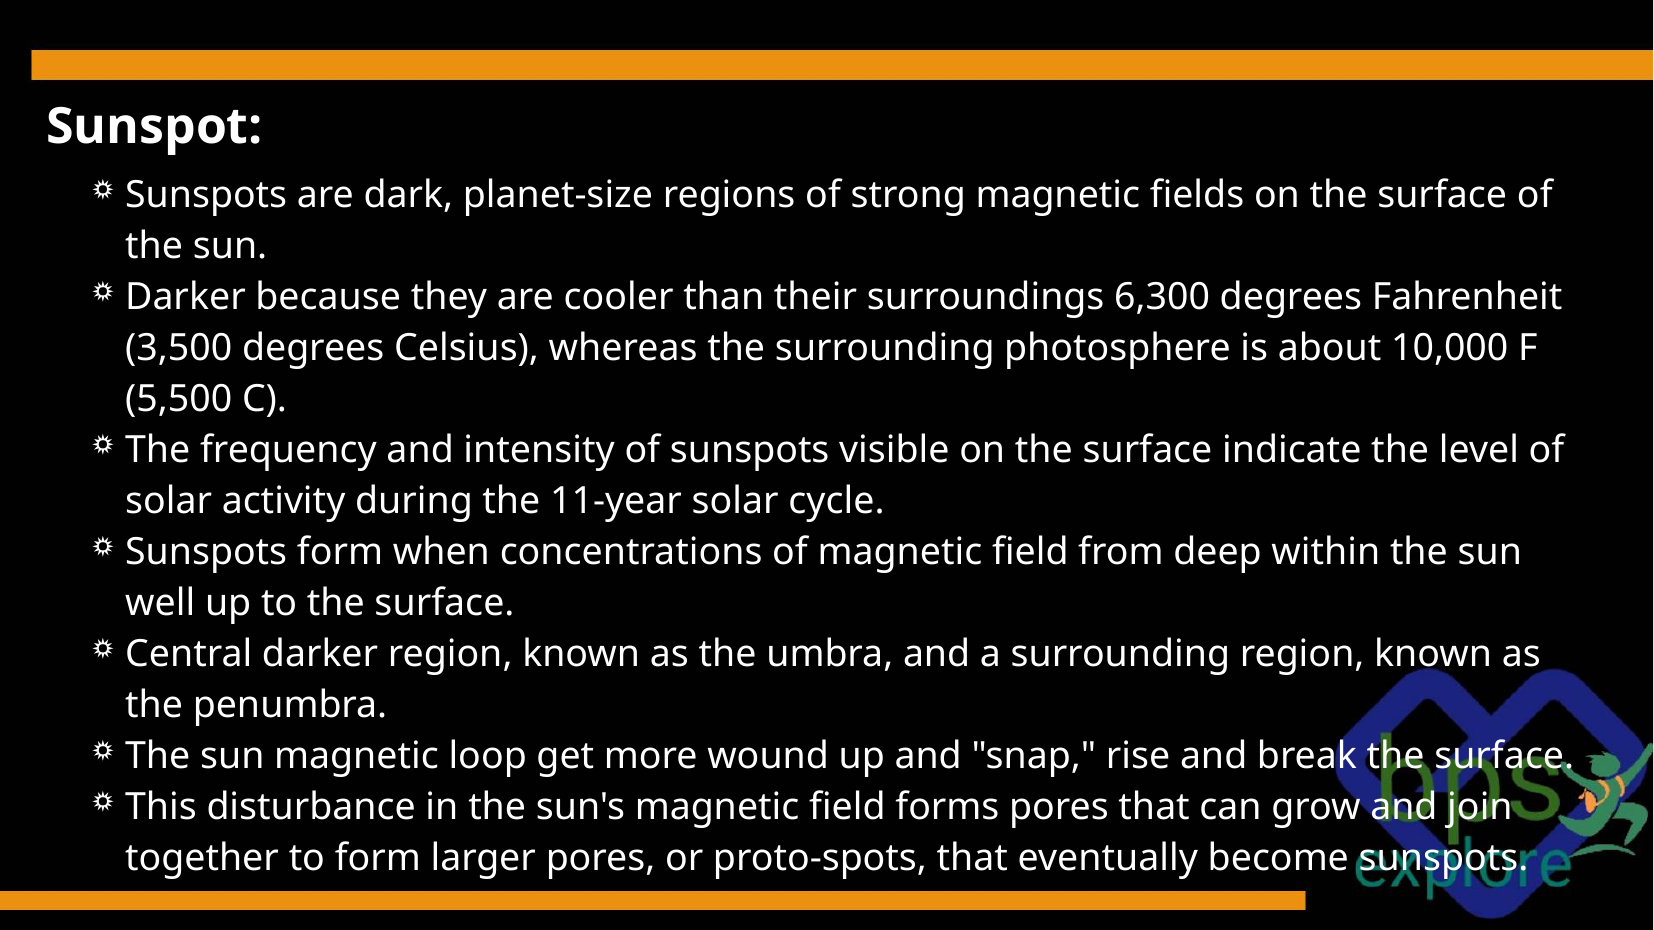

Sunspot:
Sunspots are dark, planet-size regions of strong magnetic fields on the surface of the sun.
Darker because they are cooler than their surroundings 6,300 degrees Fahrenheit (3,500 degrees Celsius), whereas the surrounding photosphere is about 10,000 F (5,500 C).
The frequency and intensity of sunspots visible on the surface indicate the level of solar activity during the 11-year solar cycle.
Sunspots form when concentrations of magnetic field from deep within the sun well up to the surface.
Central darker region, known as the umbra, and a surrounding region, known as the penumbra.
The sun magnetic loop get more wound up and "snap," rise and break the surface.
This disturbance in the sun's magnetic field forms pores that can grow and join together to form larger pores, or proto-spots, that eventually become sunspots.